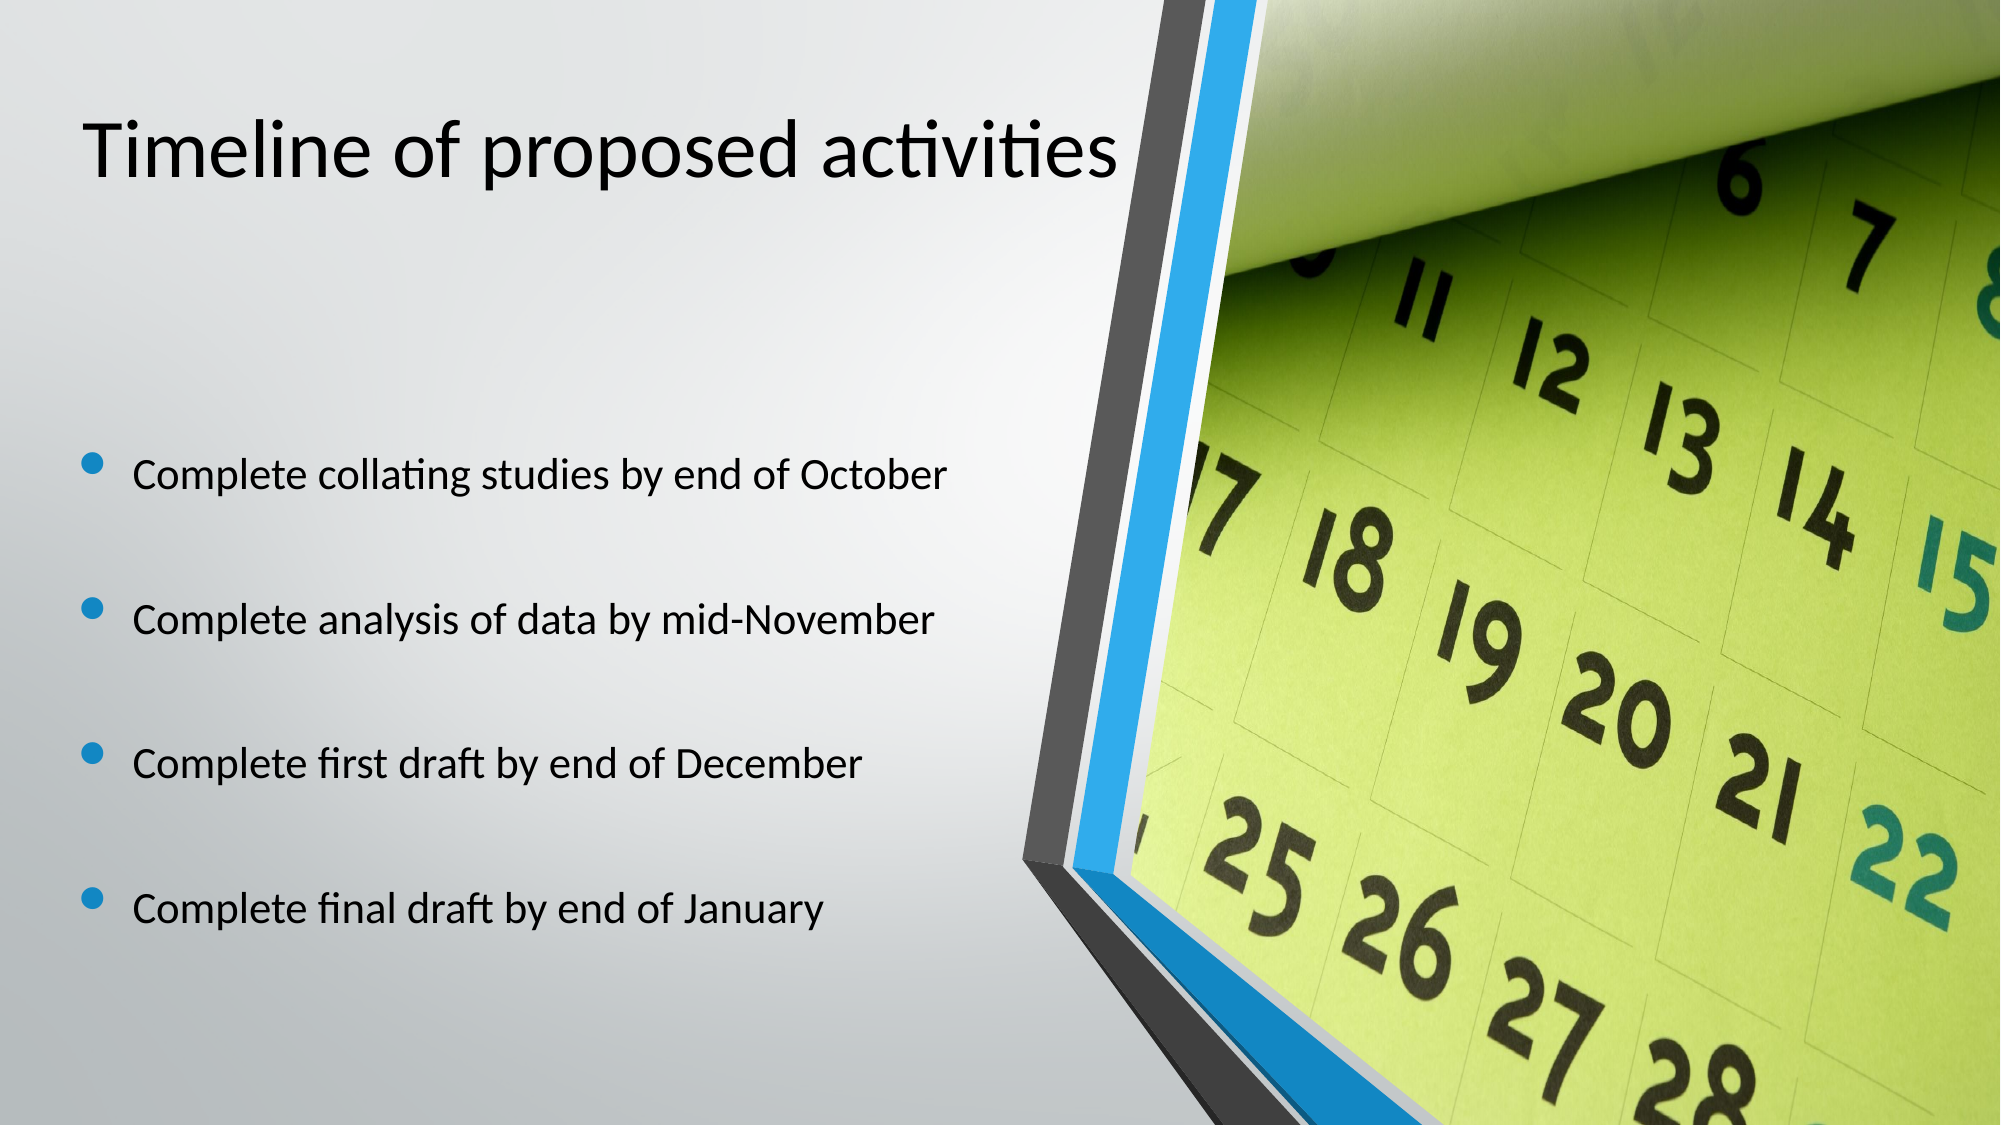

# Timeline of proposed activities
Complete collating studies by end of October
Complete analysis of data by mid-November
Complete first draft by end of December
Complete final draft by end of January